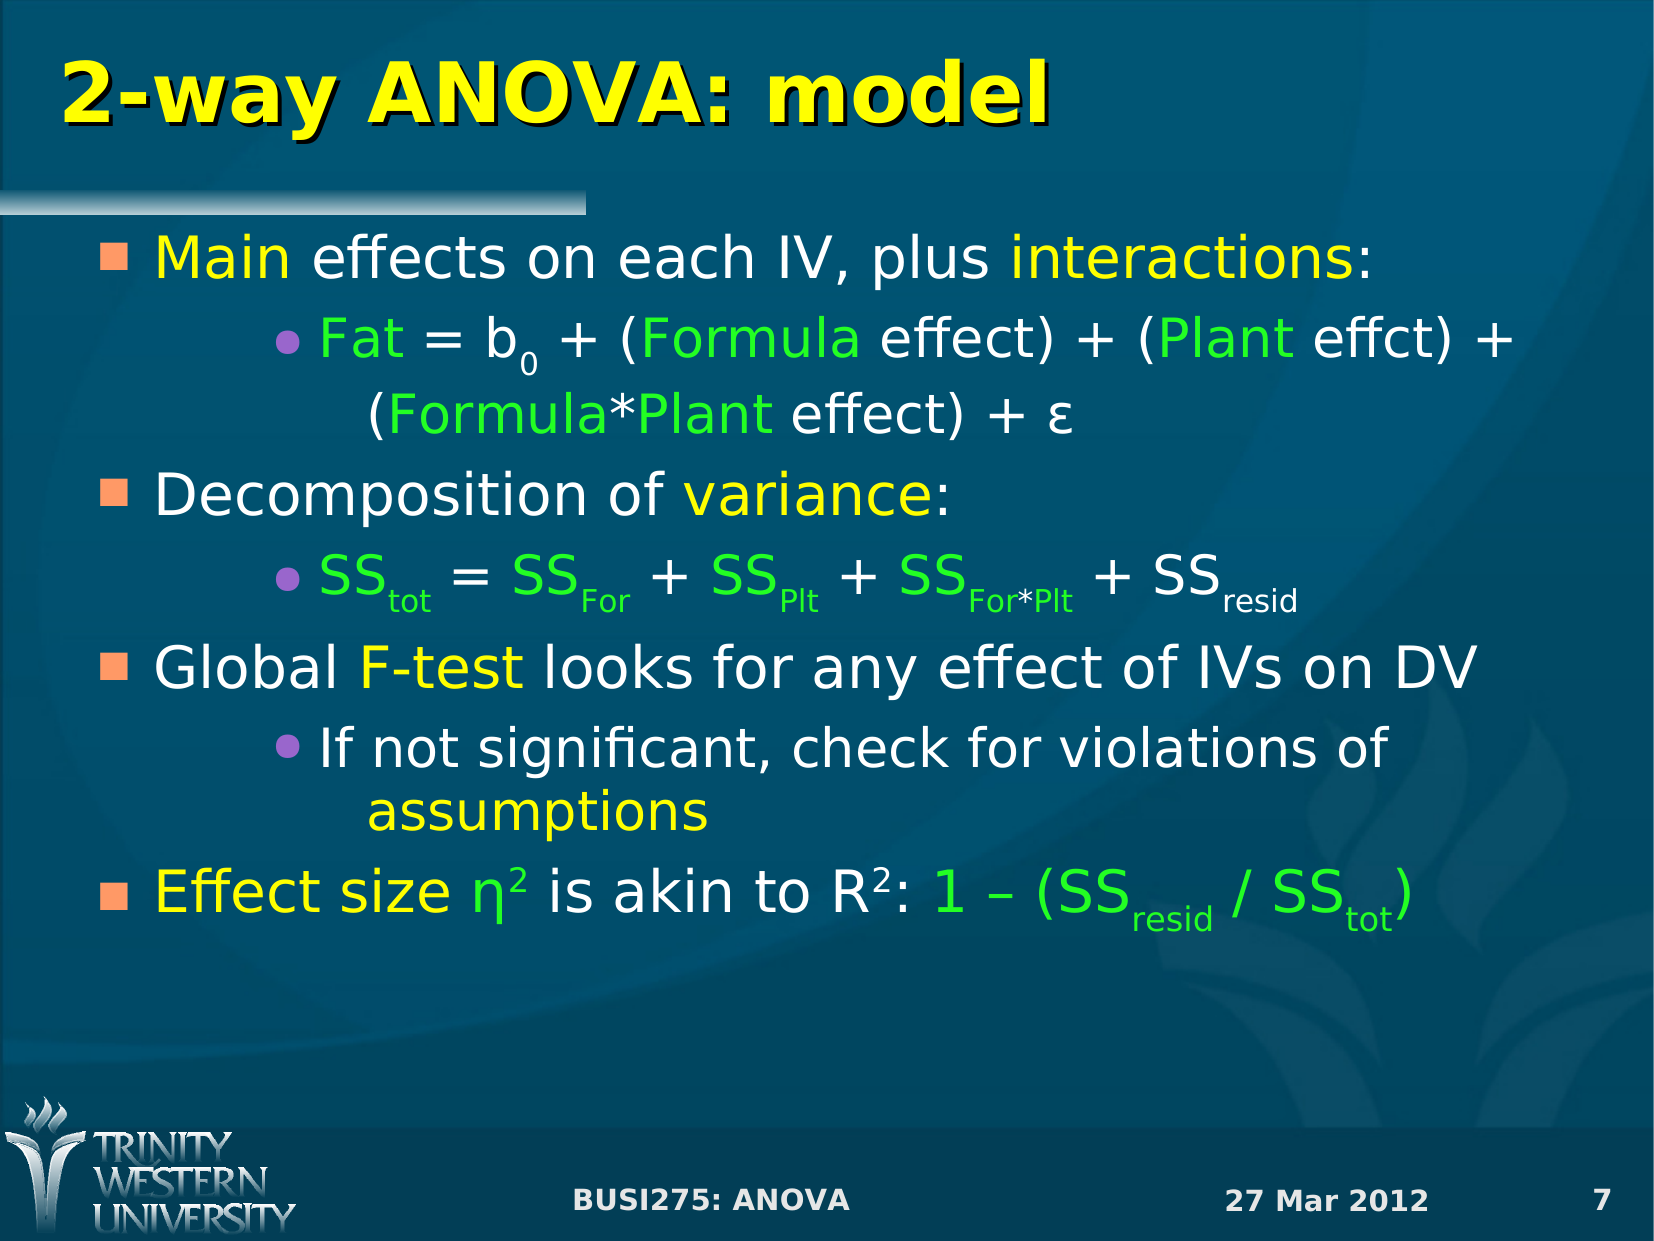

# 2-way ANOVA: model
Main effects on each IV, plus interactions:
Fat = b0 + (Formula effect) + (Plant effct) + (Formula*Plant effect) + ε
Decomposition of variance:
SStot = SSFor + SSPlt + SSFor*Plt + SSresid
Global F-test looks for any effect of IVs on DV
If not significant, check for violations of assumptions
Effect size η2 is akin to R2: 1 – (SSresid / SStot)
BUSI275: ANOVA
27 Mar 2012
7